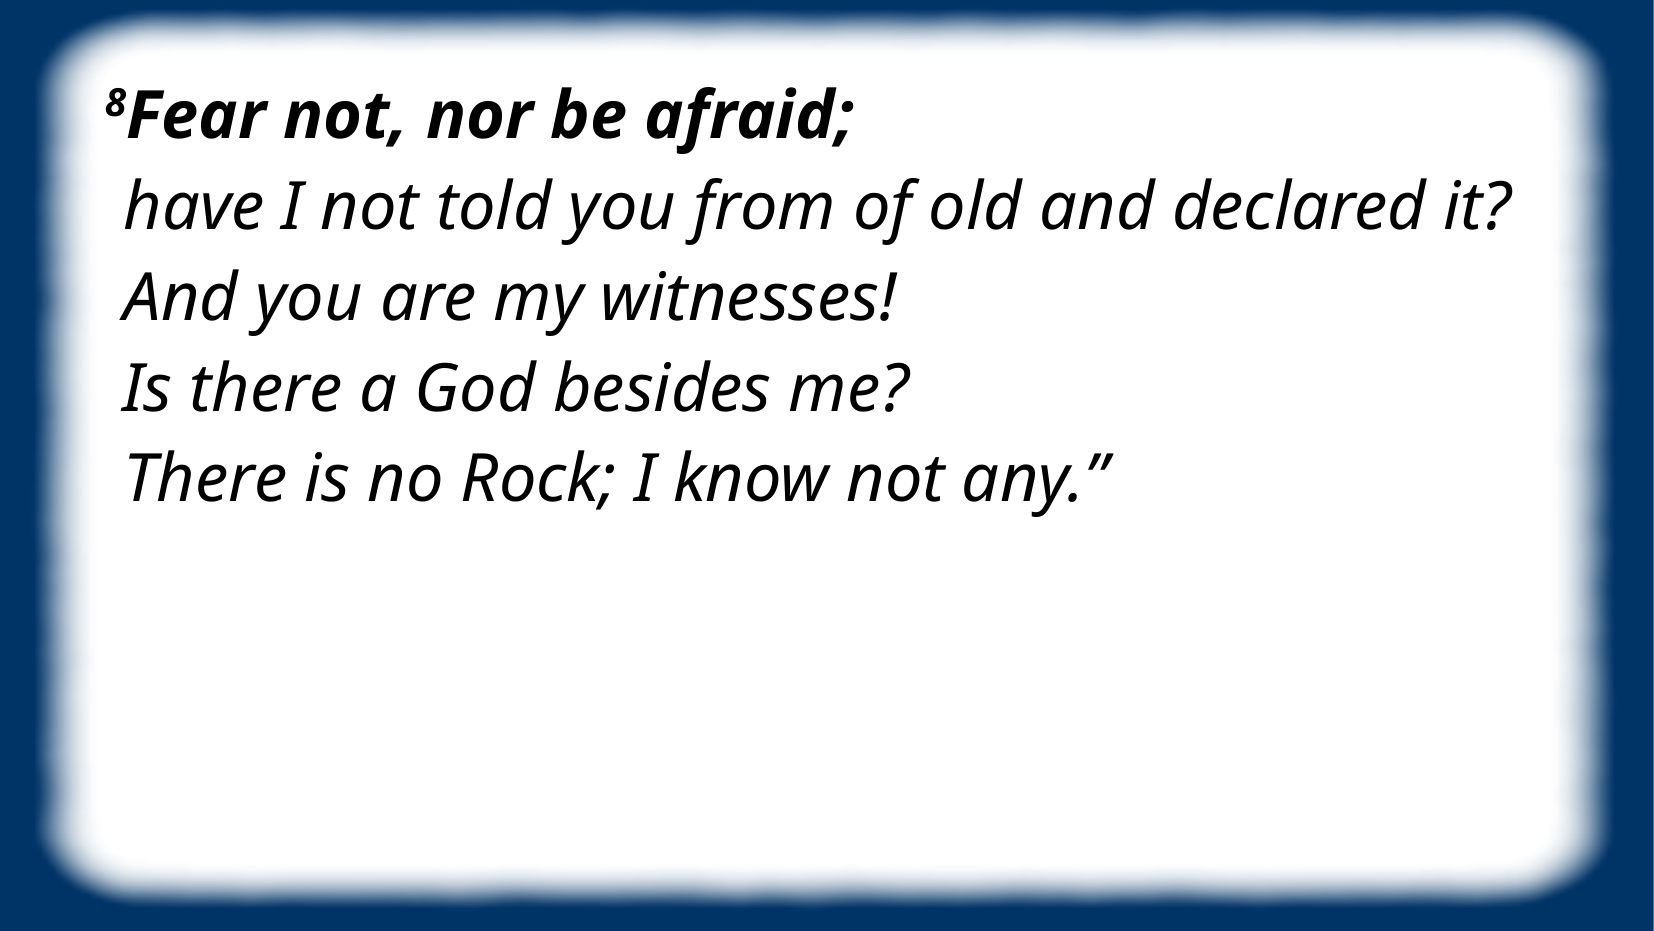

8Fear not, nor be afraid;
have I not told you from of old and declared it?
And you are my witnesses!
 Is there a God besides me?
There is no Rock; I know not any.”